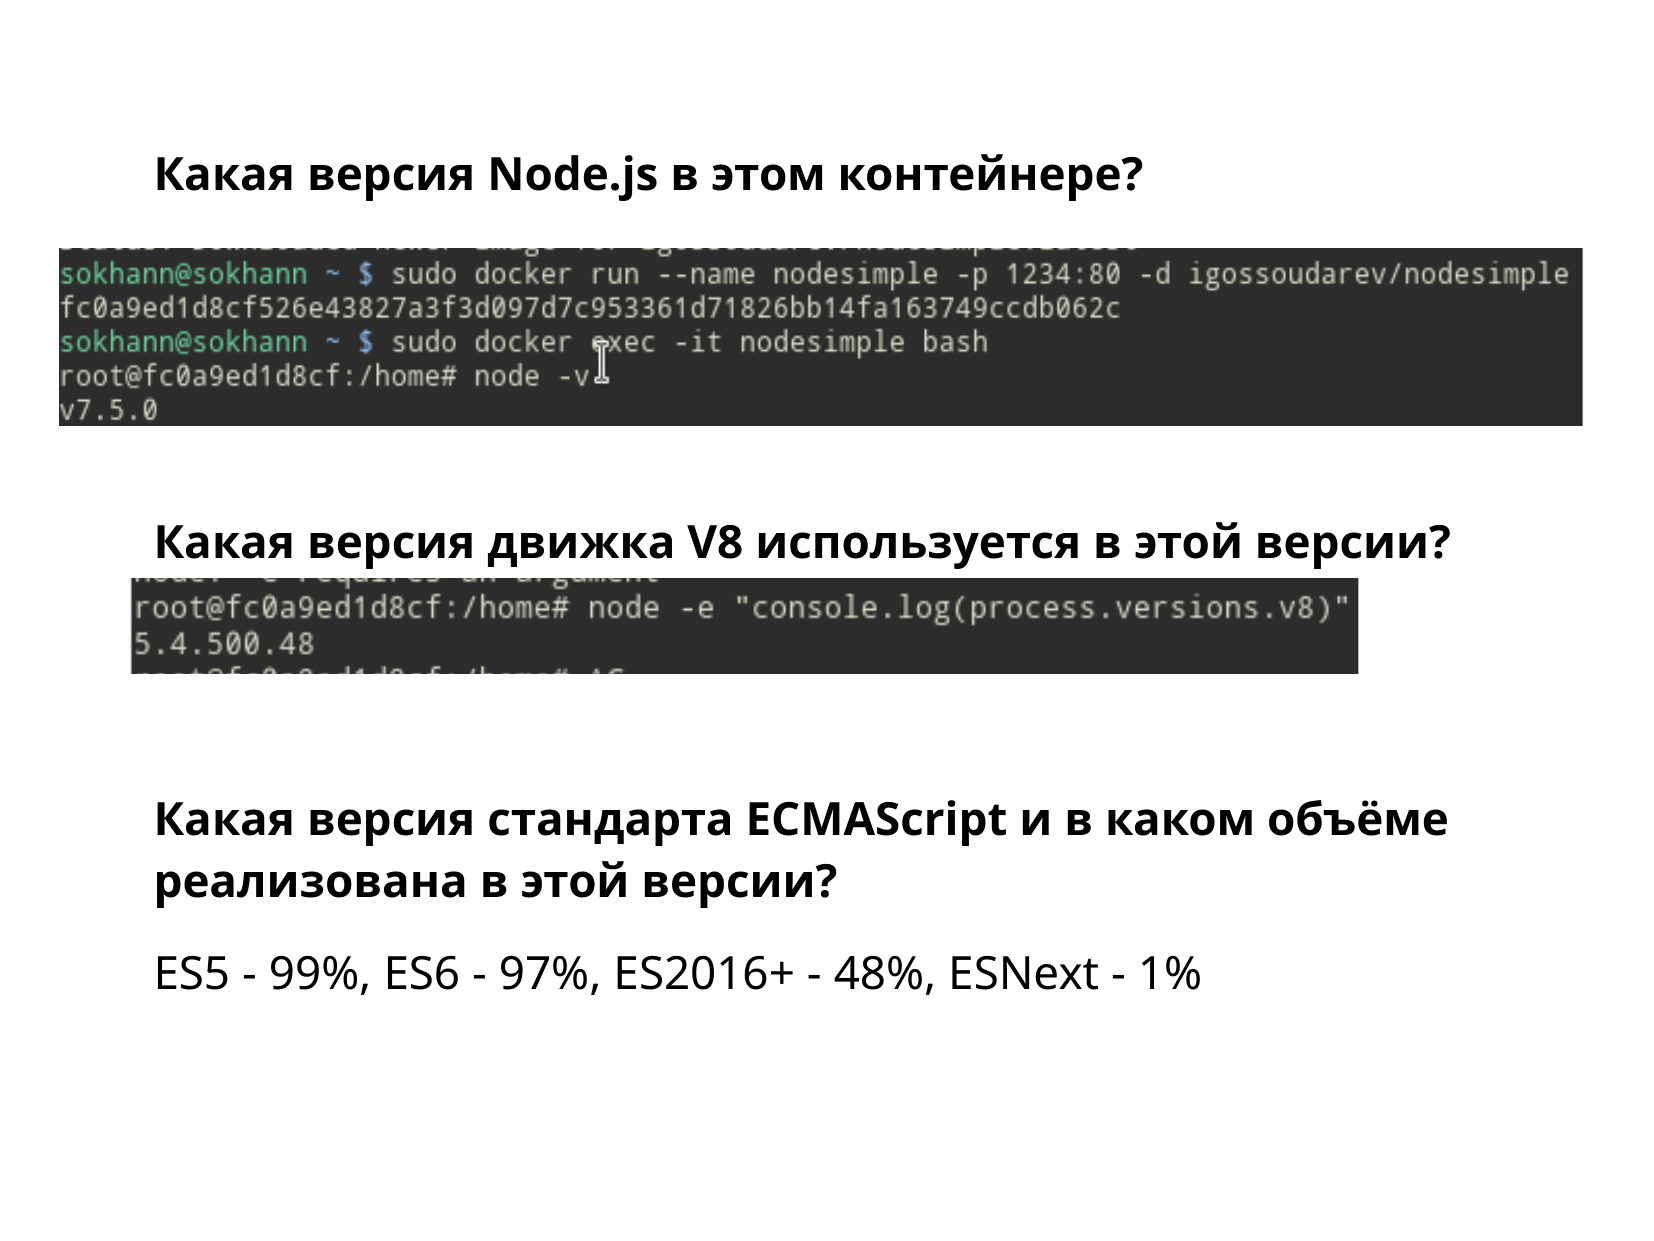

# Какая версия Node.js в этом контейнере?
Какая версия движка V8 используется в этой версии?
Какая версия стандарта ECMAScript и в каком объёме реализована в этой версии?
ES5 - 99%, ES6 - 97%, ES2016+ - 48%, ESNext - 1%